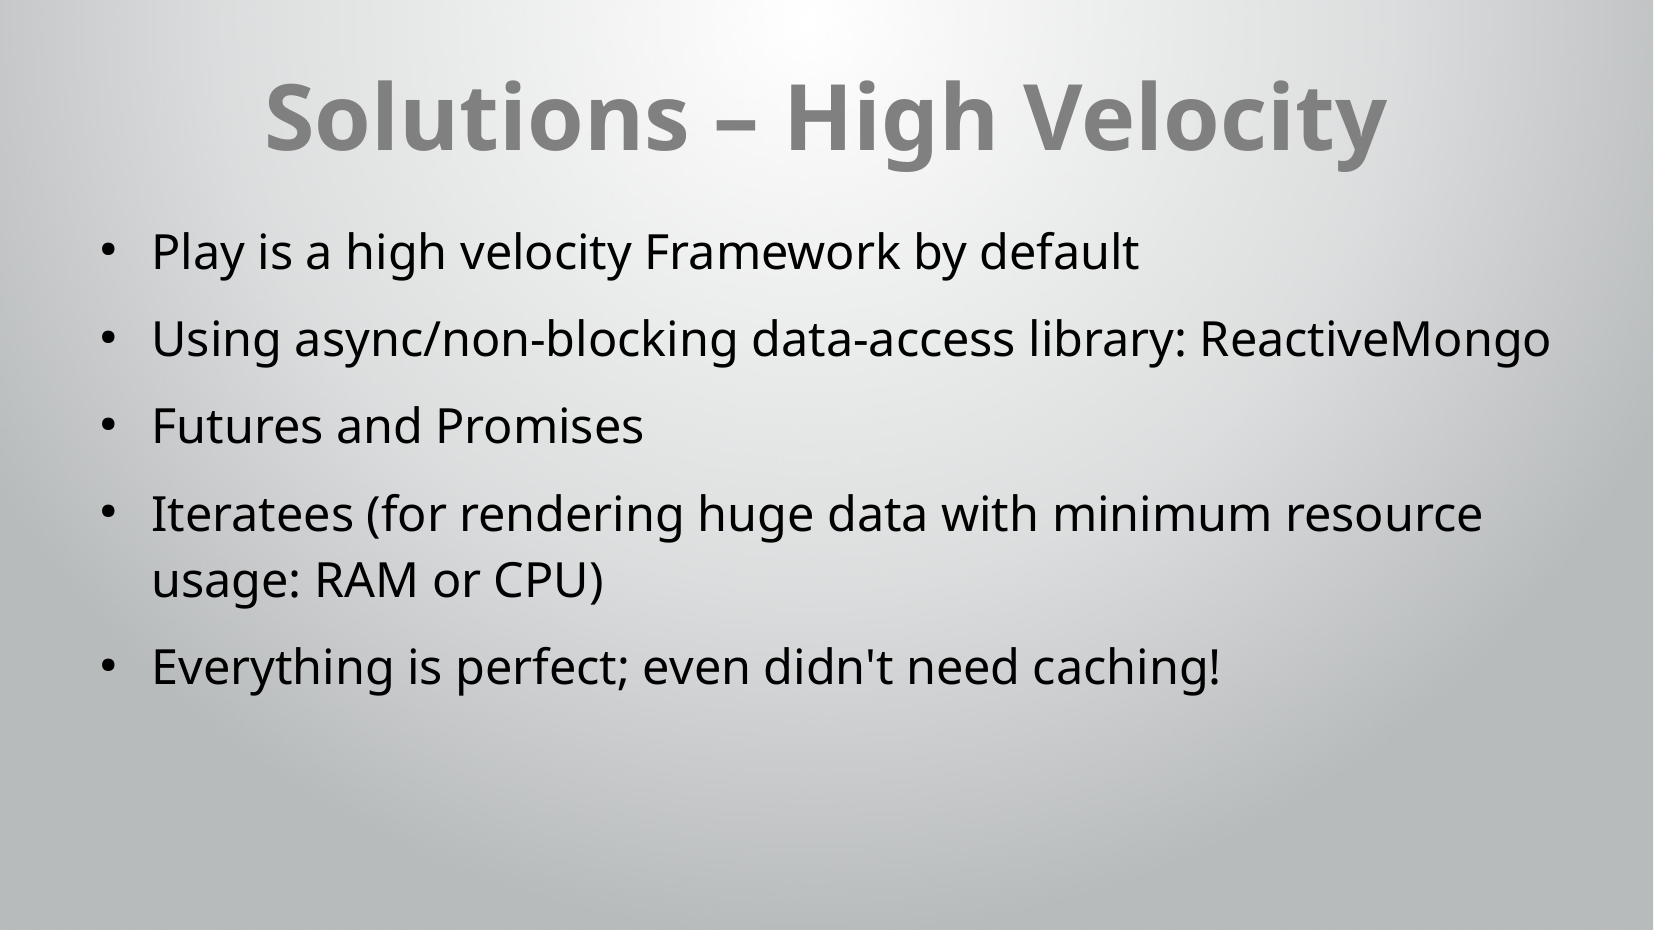

# Solutions – High Velocity
Play is a high velocity Framework by default
Using async/non-blocking data-access library: ReactiveMongo
Futures and Promises
Iteratees (for rendering huge data with minimum resource usage: RAM or CPU)
Everything is perfect; even didn't need caching!